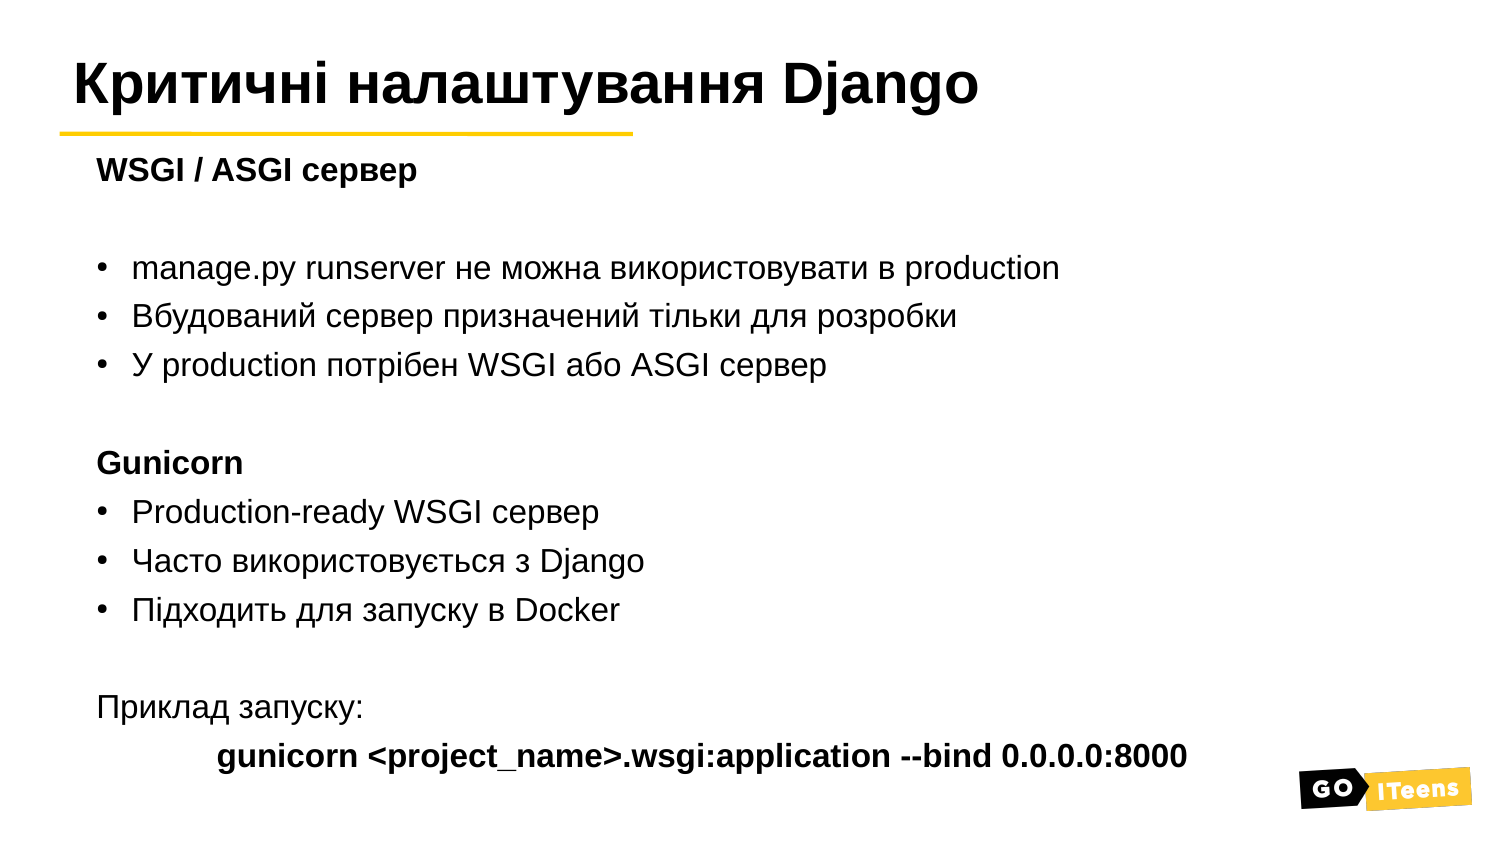

Критичні налаштування Django
WSGI / ASGI сервер
manage.py runserver не можна використовувати в production
Вбудований сервер призначений тільки для розробки
У production потрібен WSGI або ASGI сервер
Gunicorn
Production-ready WSGI сервер
Часто використовується з Django
Підходить для запуску в Docker
Приклад запуску:
	gunicorn <project_name>.wsgi:application --bind 0.0.0.0:8000